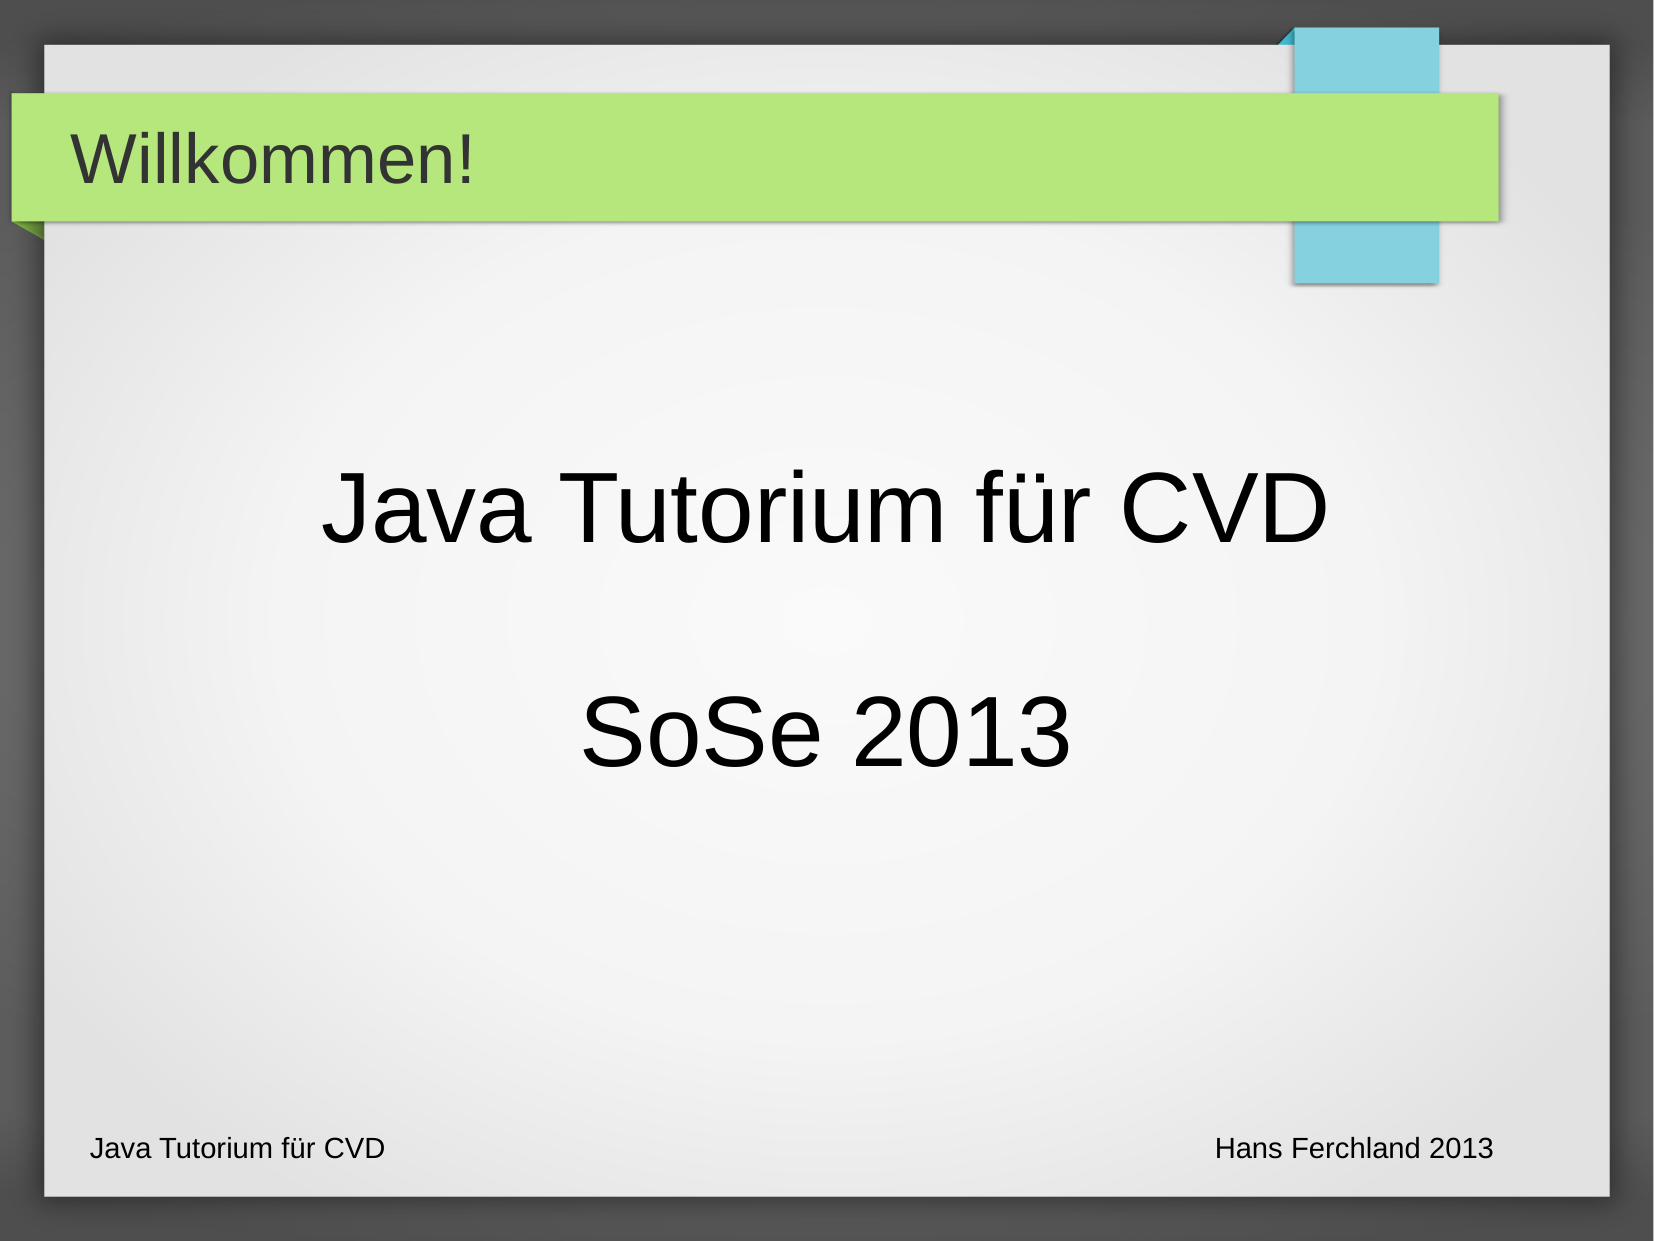

# Willkommen!
Java Tutorium für CVD
SoSe 2013
Java Tutorium für CVD 											Hans Ferchland 2013